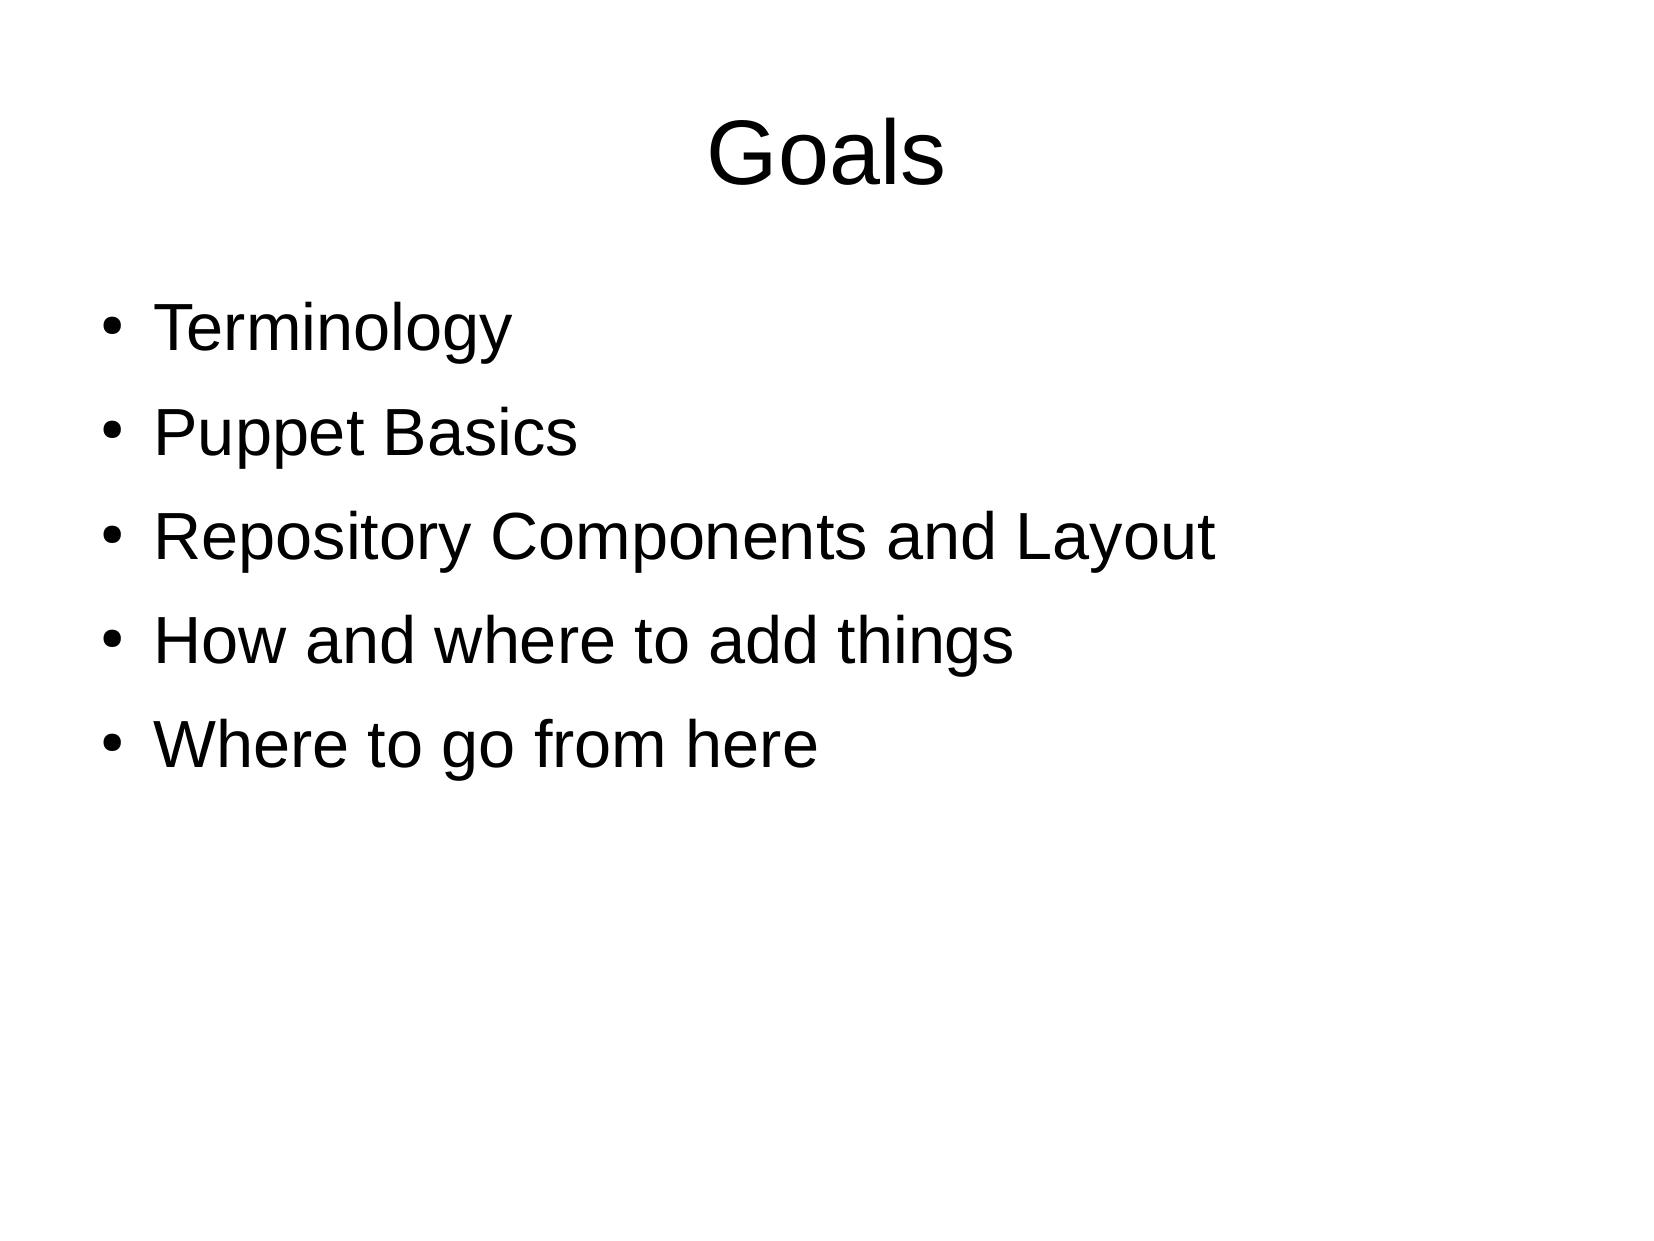

# Goals
Terminology
Puppet Basics
Repository Components and Layout
How and where to add things
Where to go from here